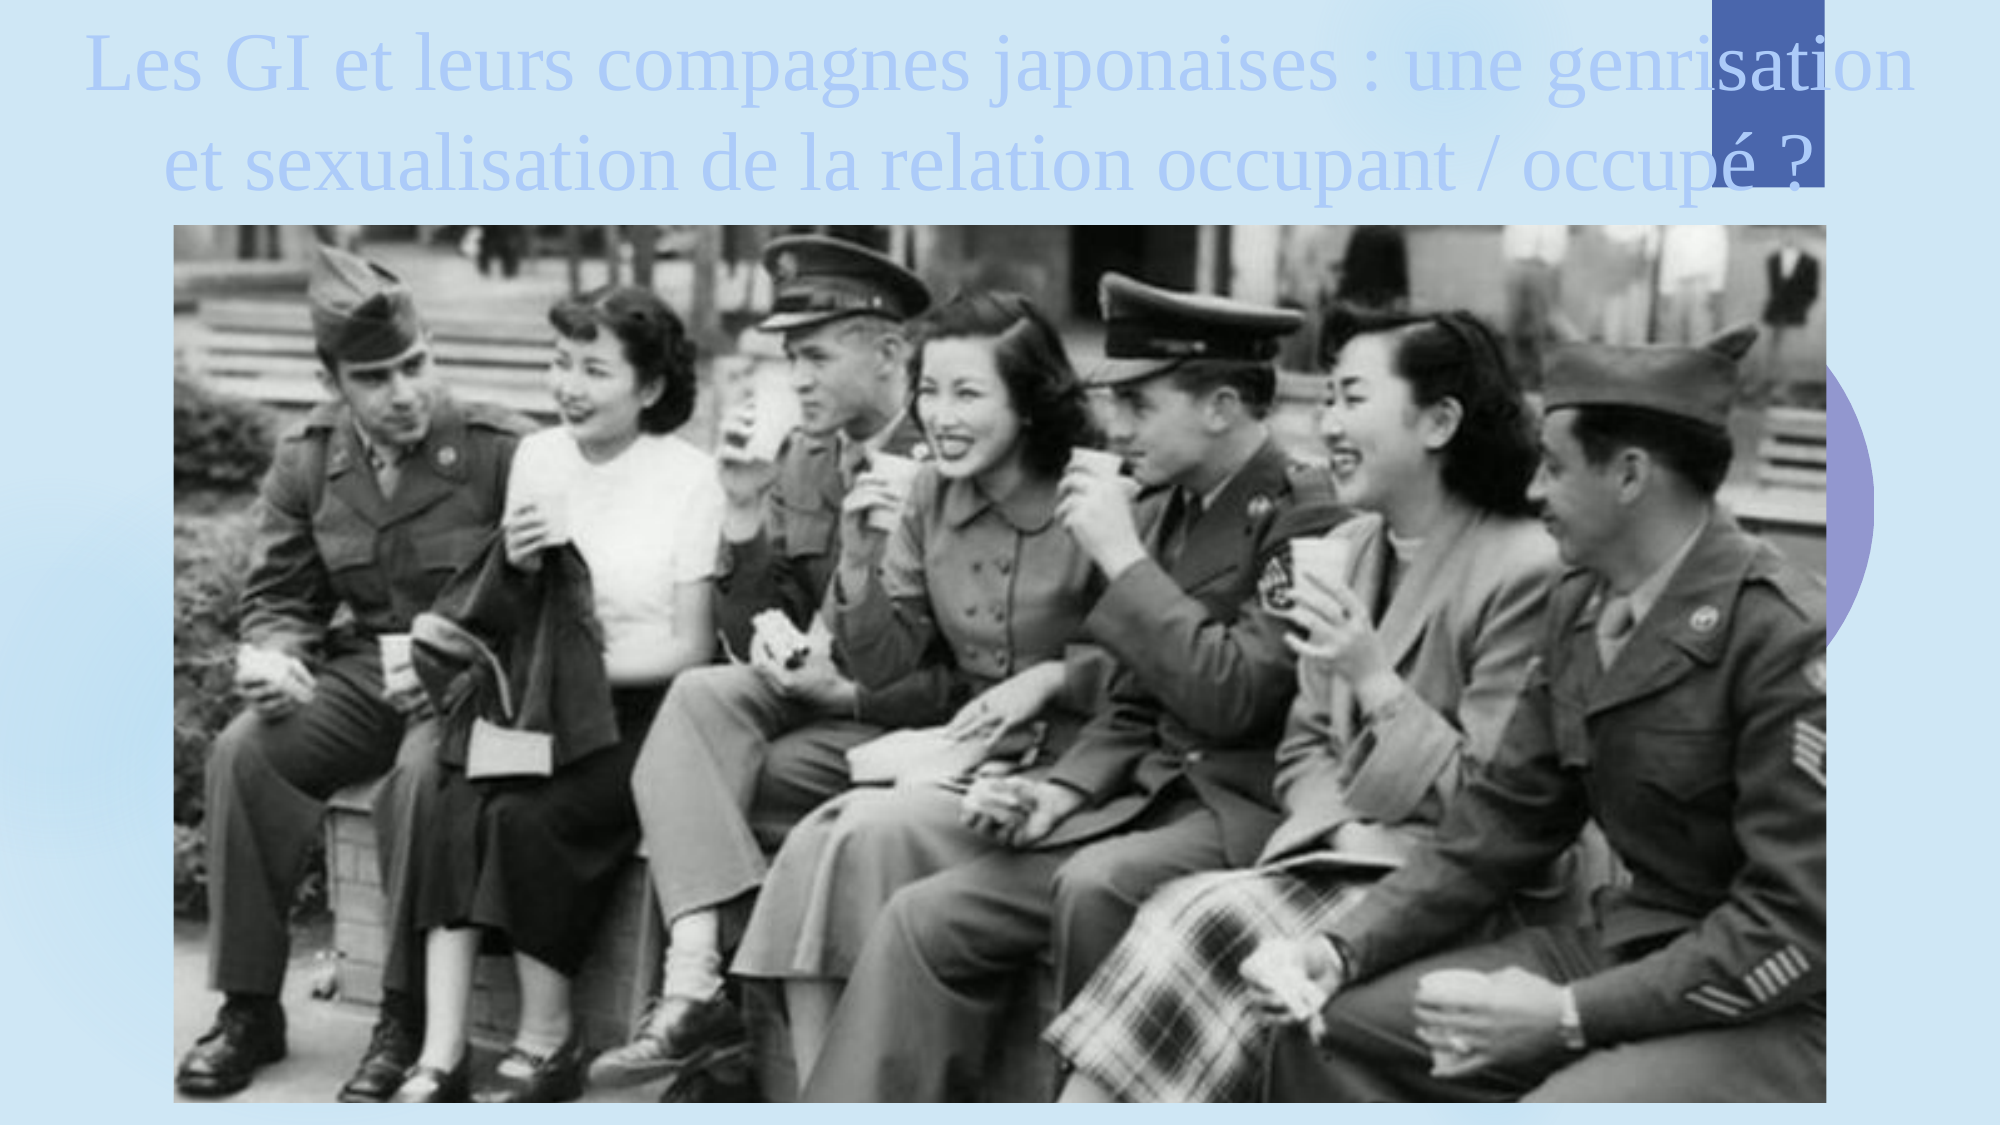

# Les GI et leurs compagnes japonaises : une genrisation et sexualisation de la relation occupant / occupé ?